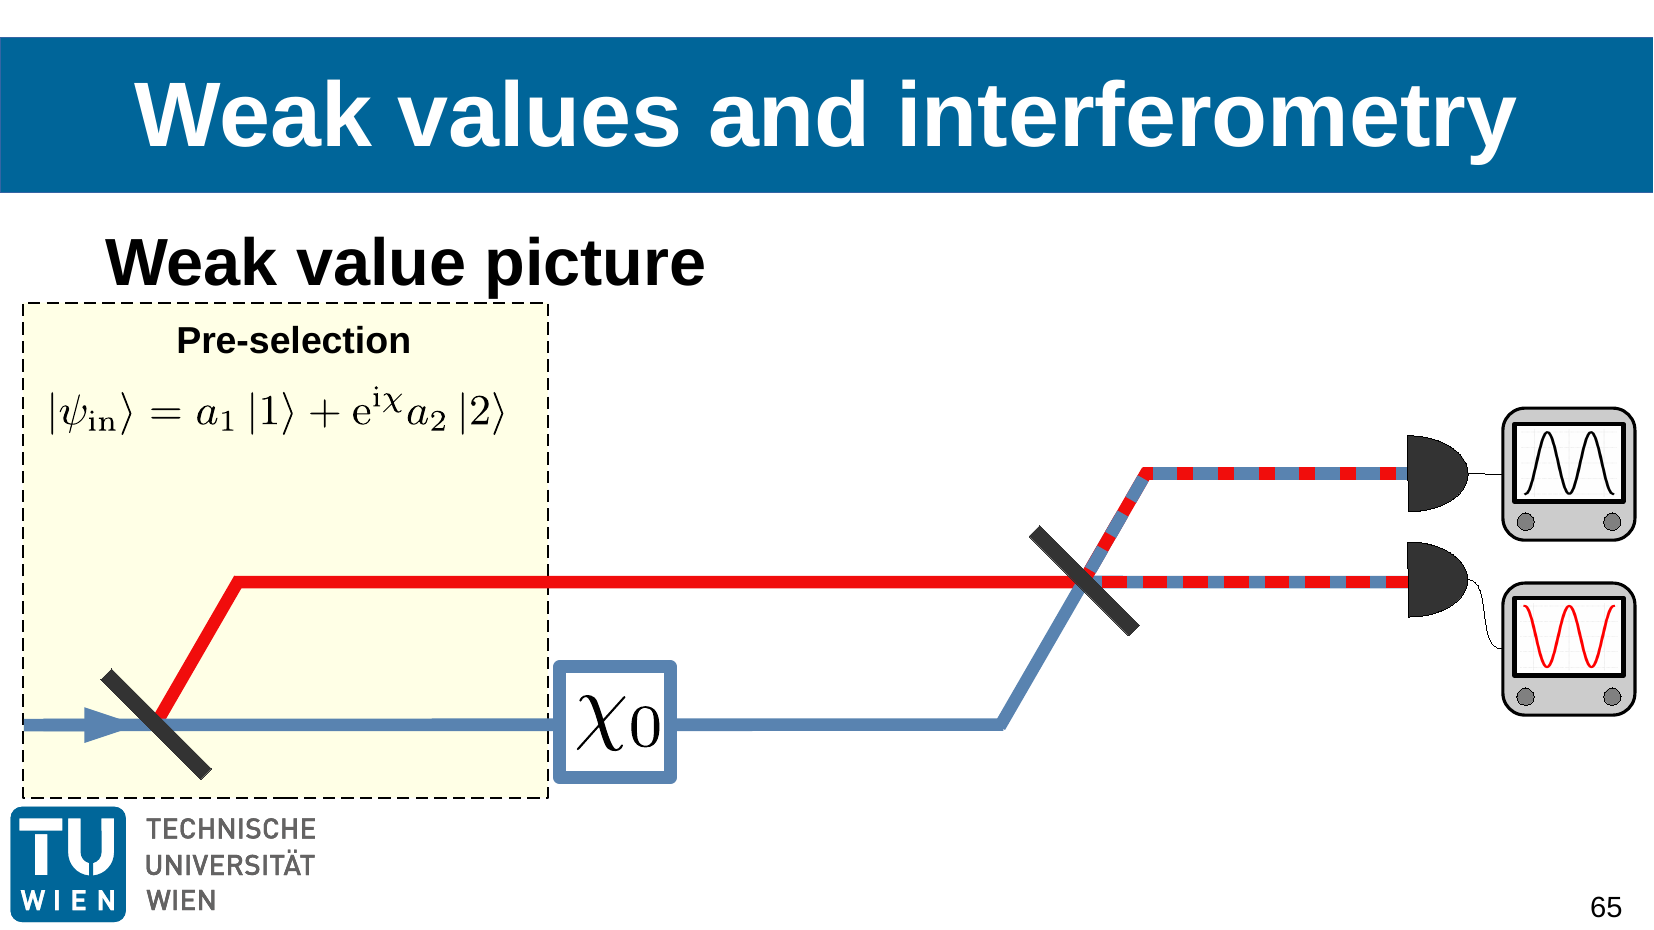

# Weak values and interferometry
Weak value picture
Pre-selection